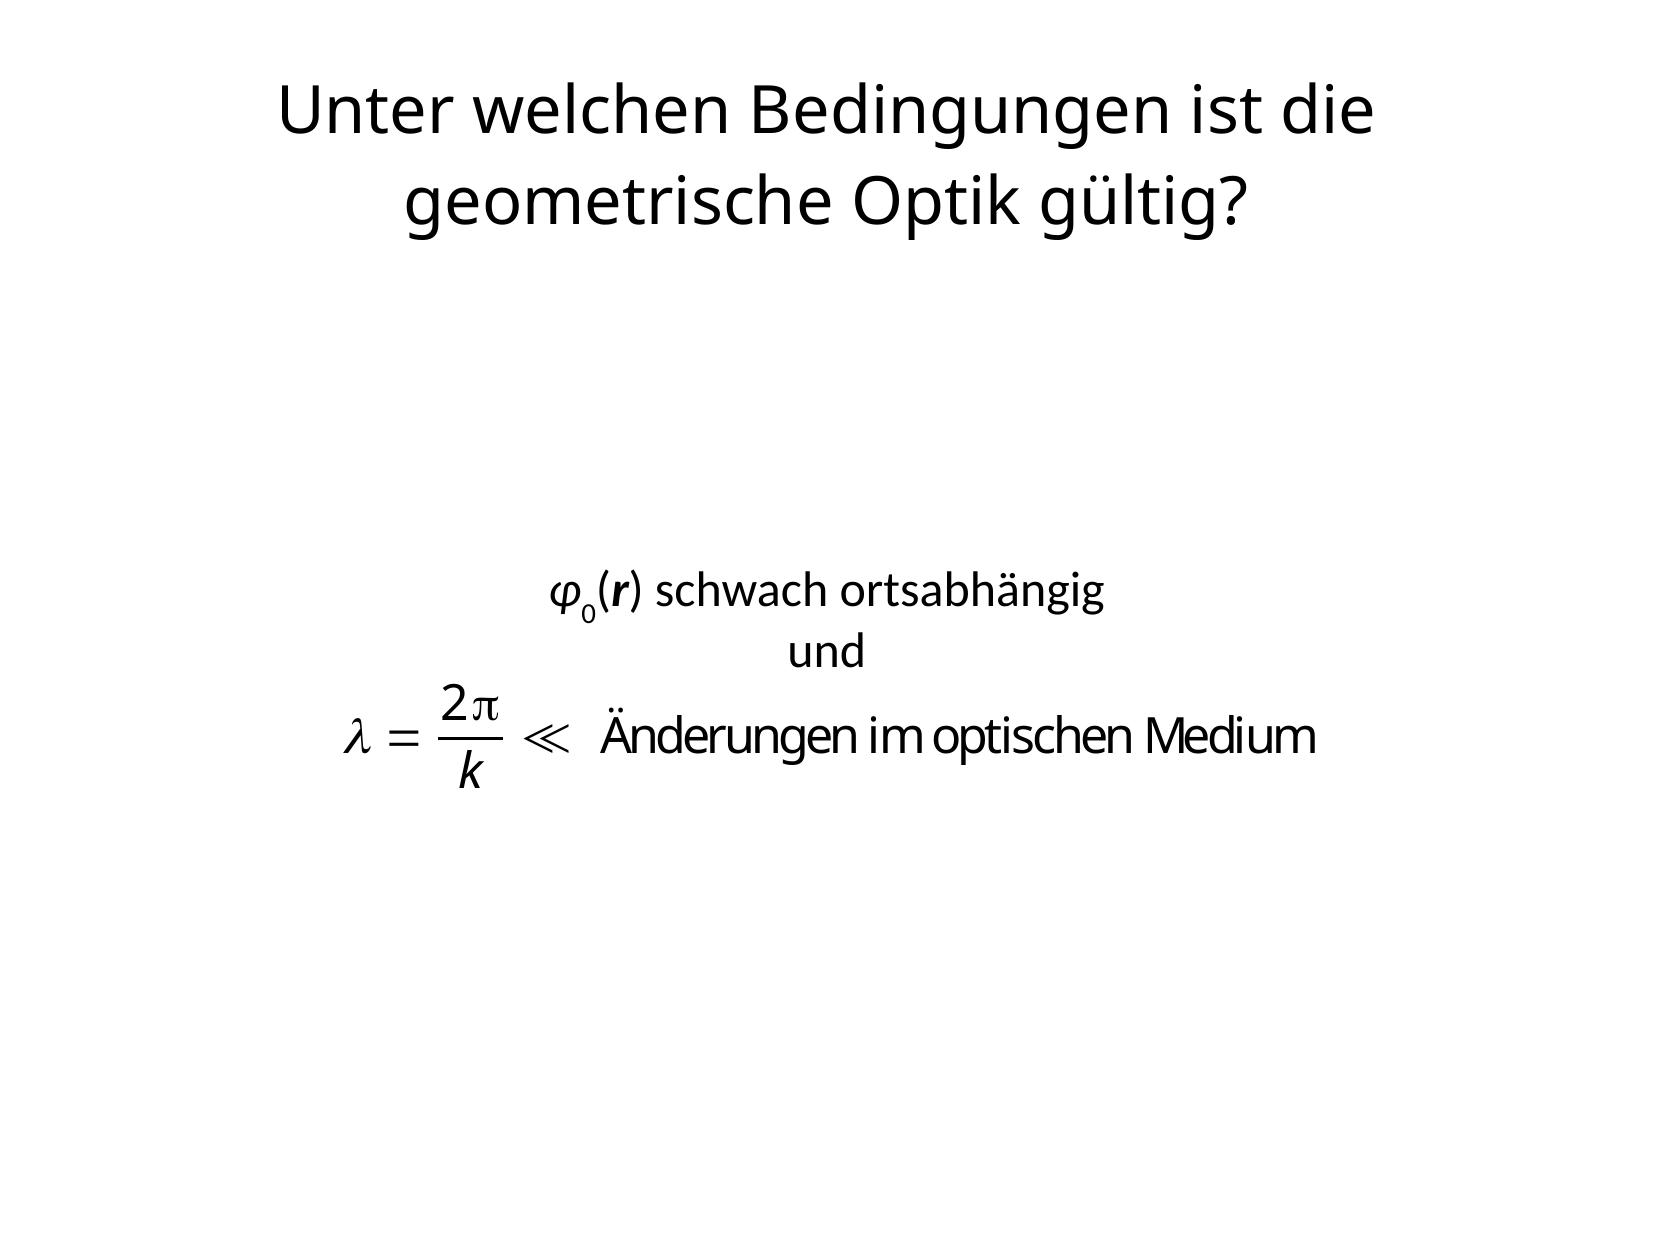

# Unter welchen Bedingungen ist die geometrische Optik gültig?
φ0(r) schwach ortsabhängig
und